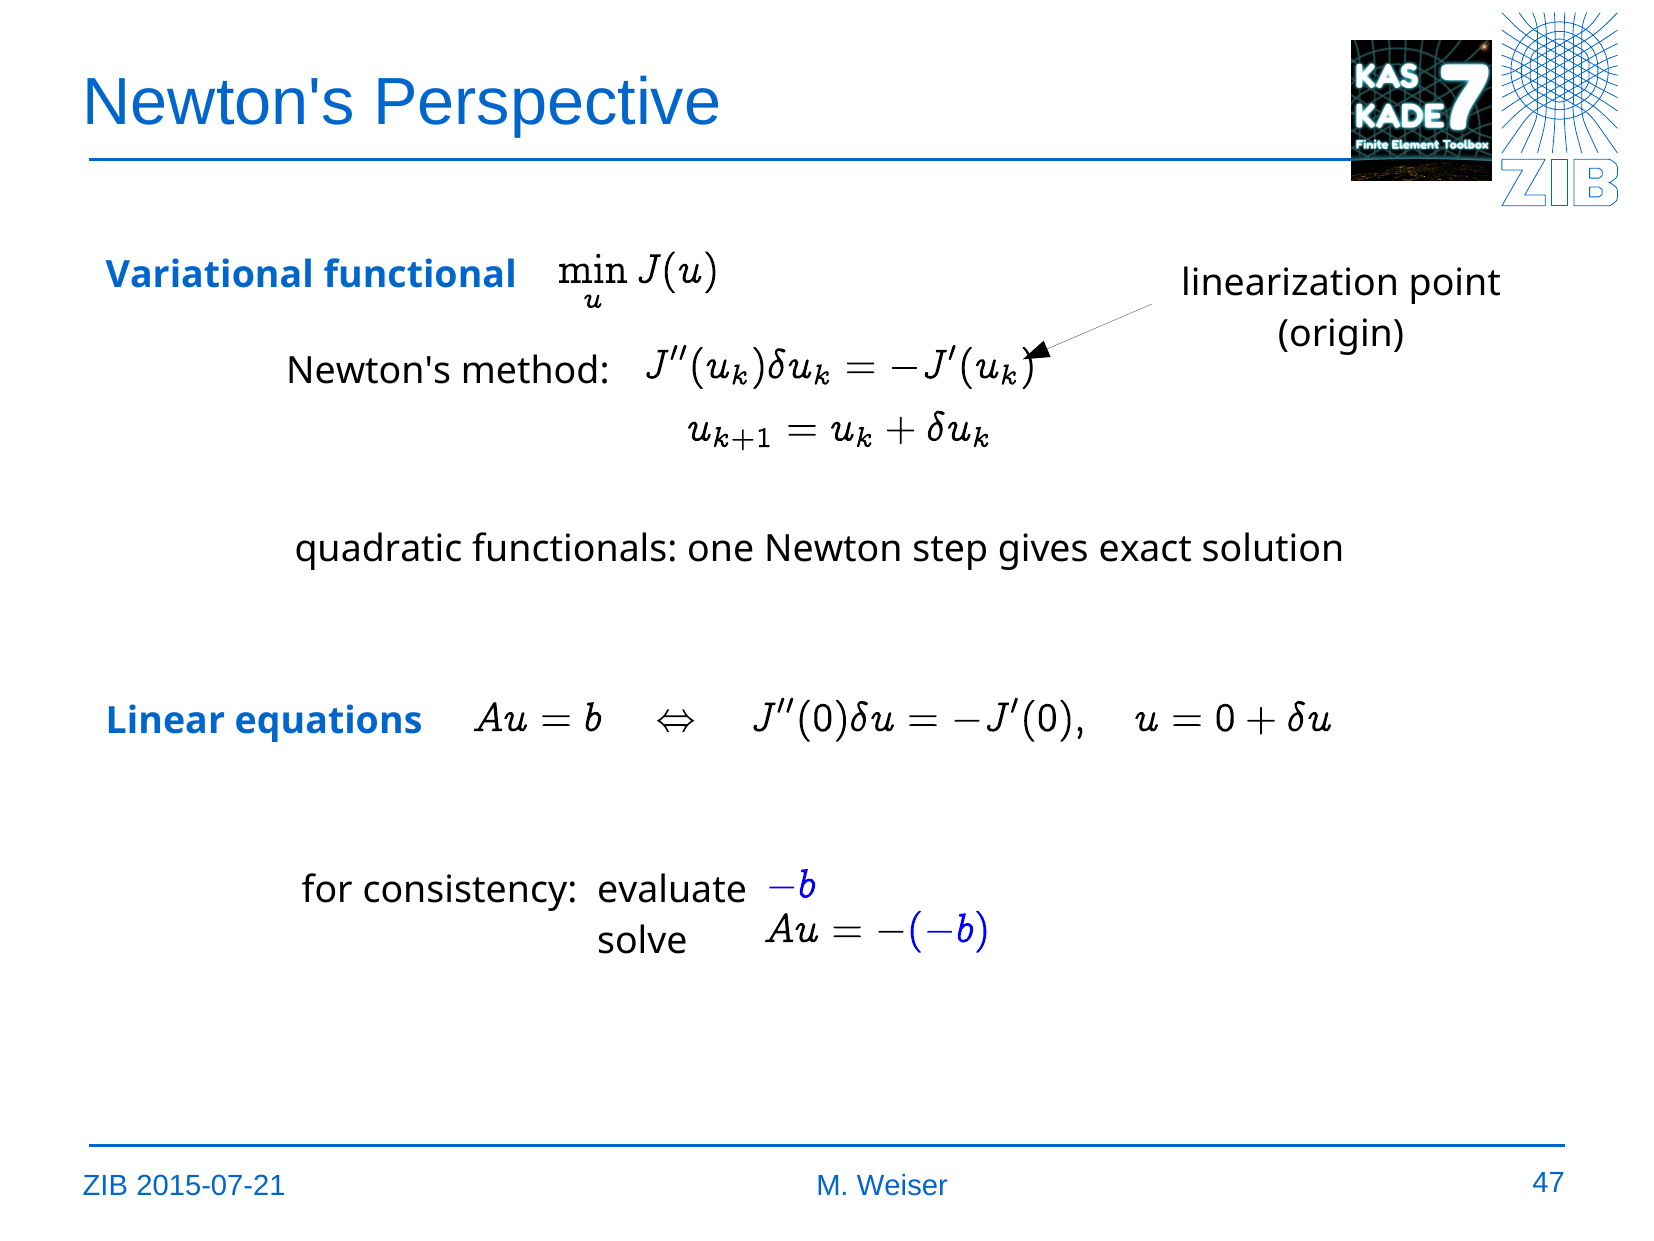

# Newton's Perspective
Variational functional
linearization point
(origin)
Newton's method:
quadratic functionals: one Newton step gives exact solution
Linear equations
for consistency: 	evaluate
 	solve
47
ZIB 2015-07-21
M. Weiser